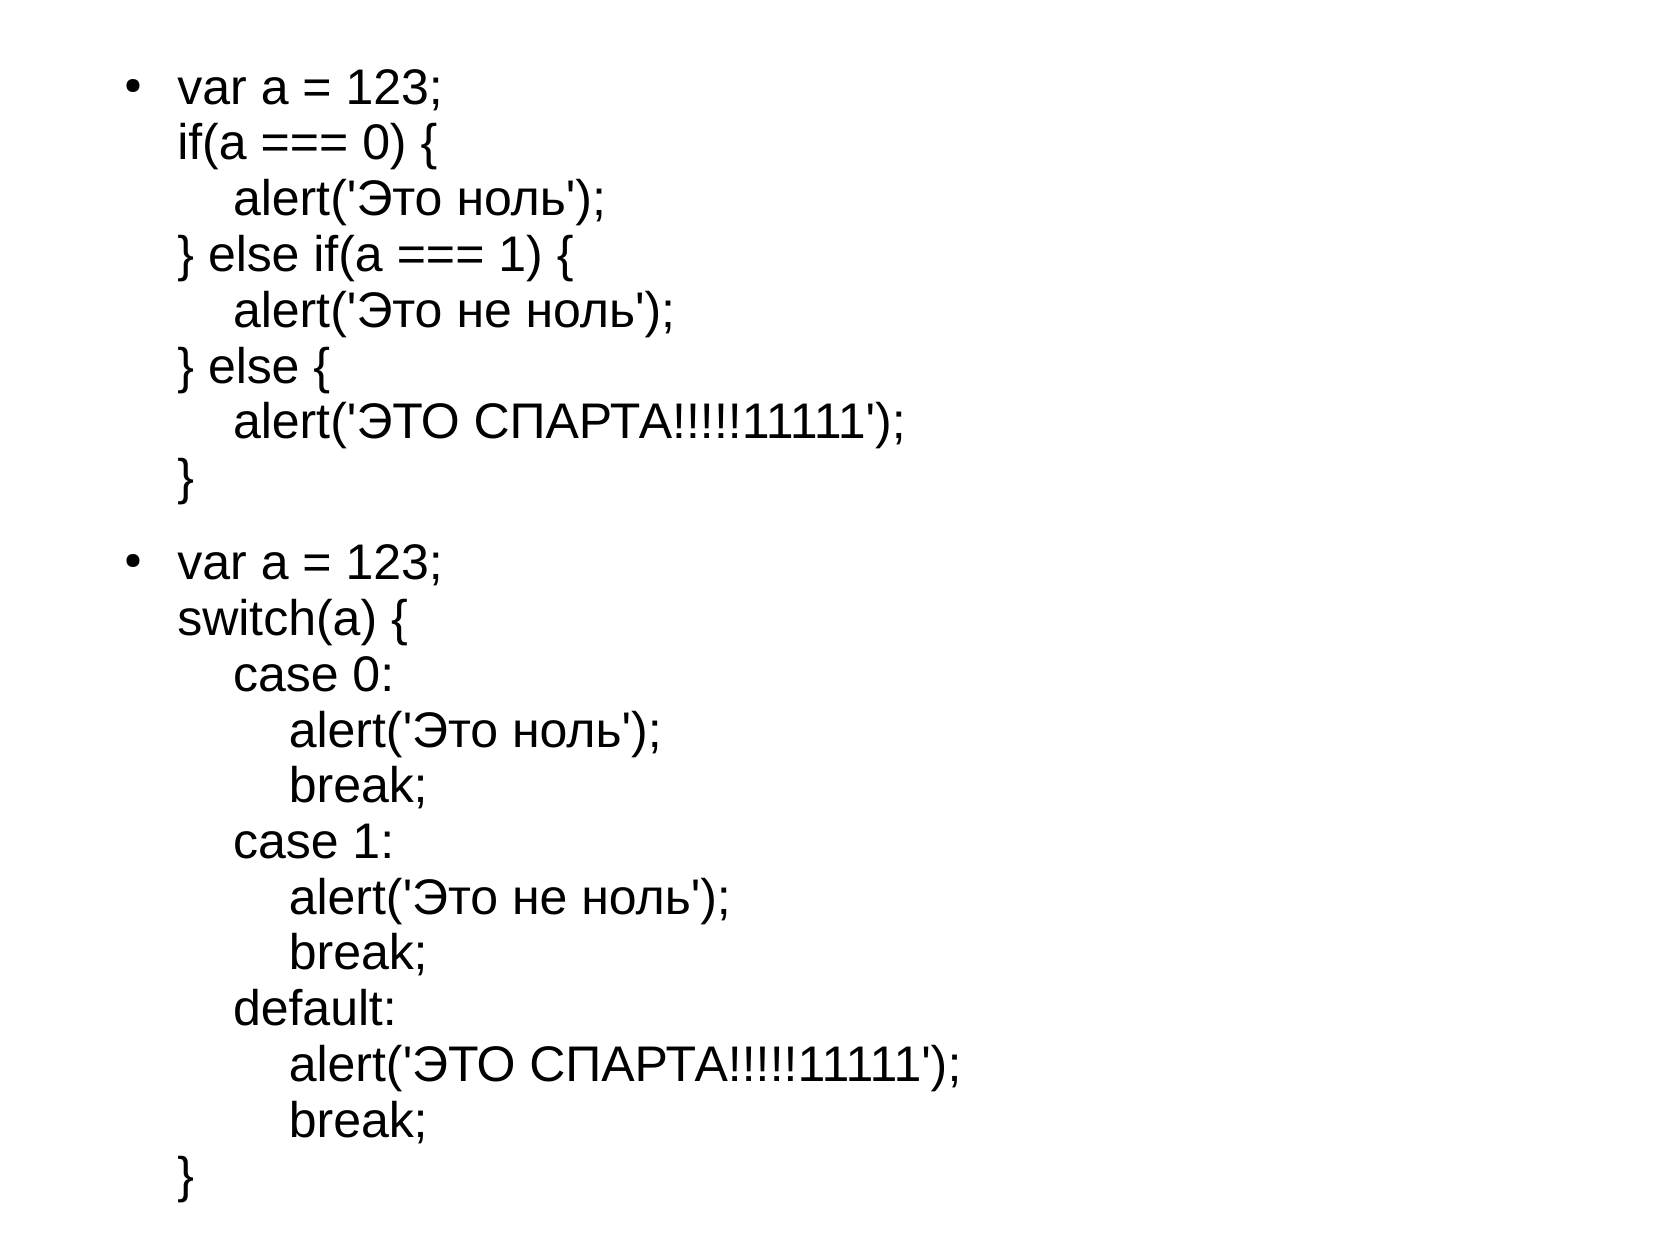

# var a = 123; if(a === 0) { alert('Это ноль'); } else if(a === 1) { alert('Это не ноль'); } else { alert('ЭТО СПАРТА!!!!!11111'); }
var a = 123;
switch(a) {
 case 0:
 alert('Это ноль');
 break;
 case 1:
 alert('Это не ноль');
 break;
 default:
 alert('ЭТО СПАРТА!!!!!11111');
 break;
}